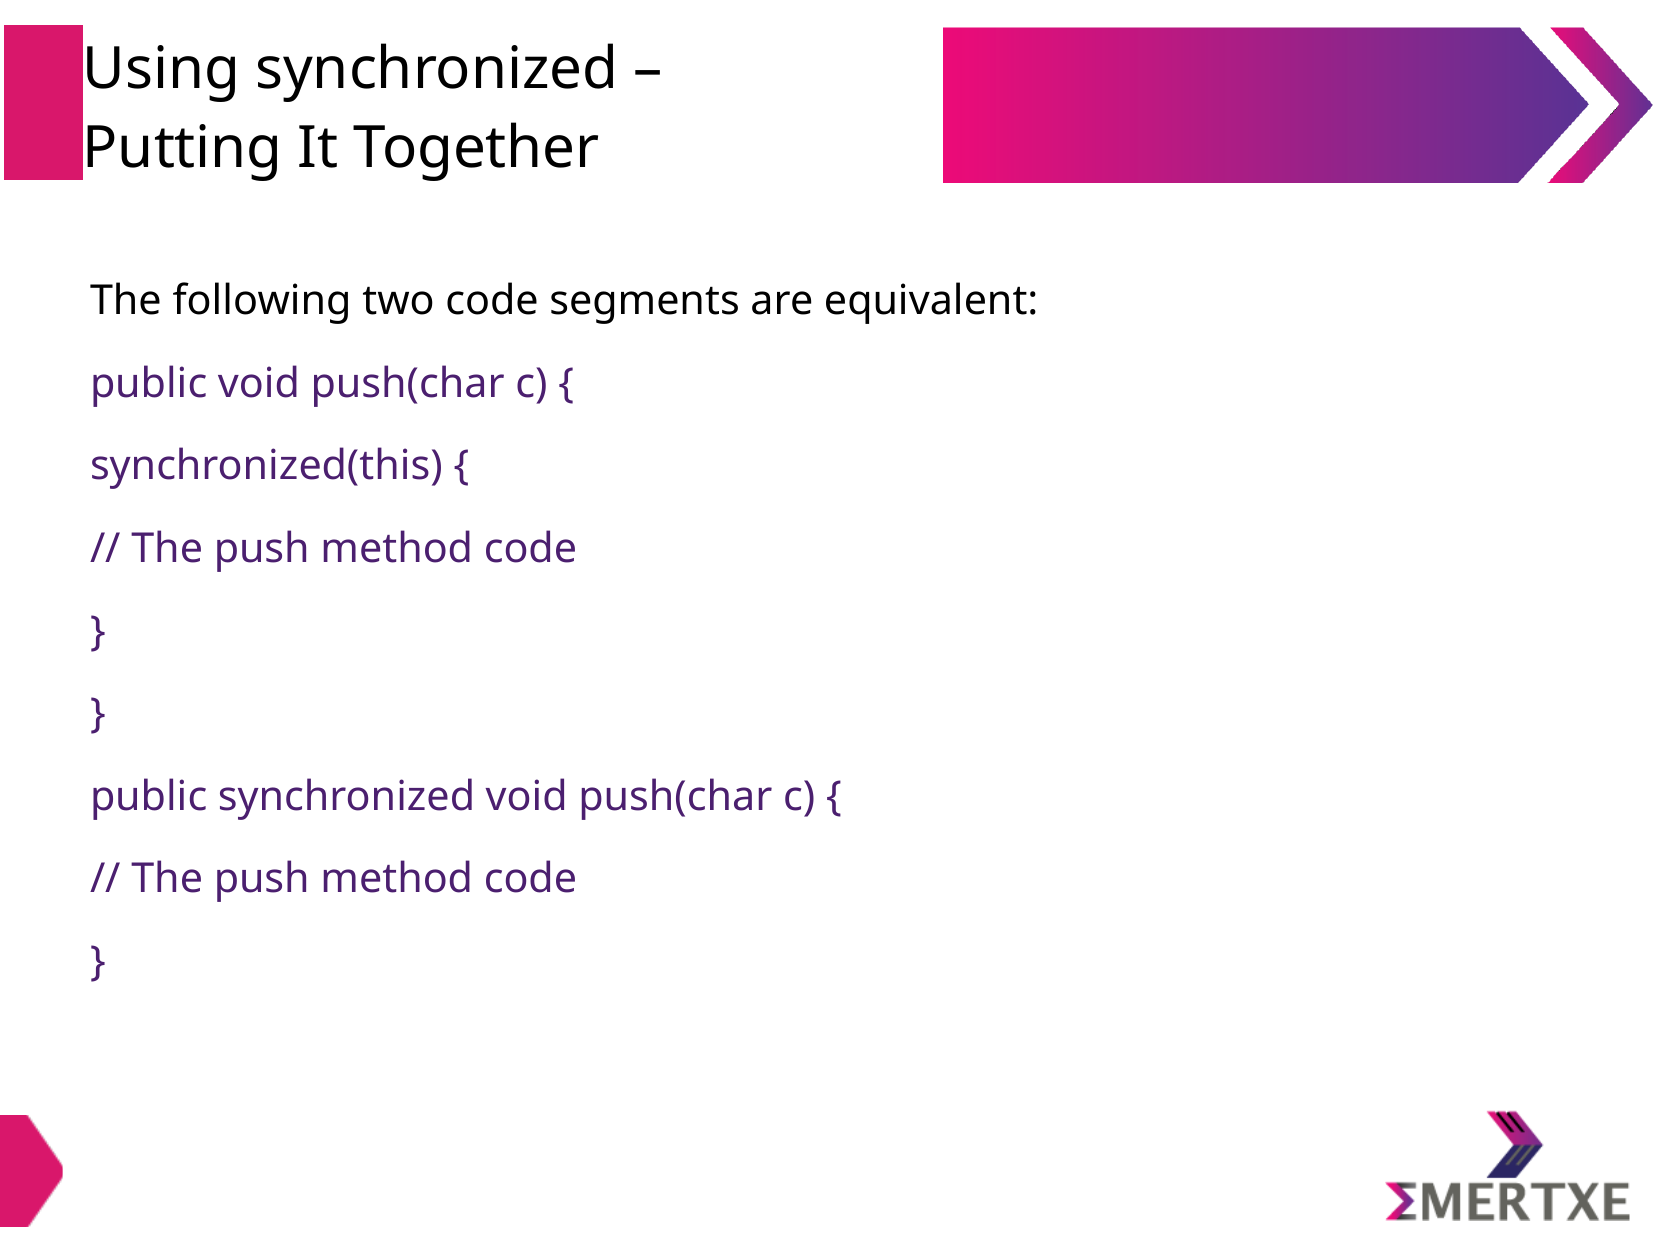

# Using synchronized – Putting It Together
The following two code segments are equivalent:
public void push(char c) {
synchronized(this) {
// The push method code
}
}
public synchronized void push(char c) {
// The push method code
}